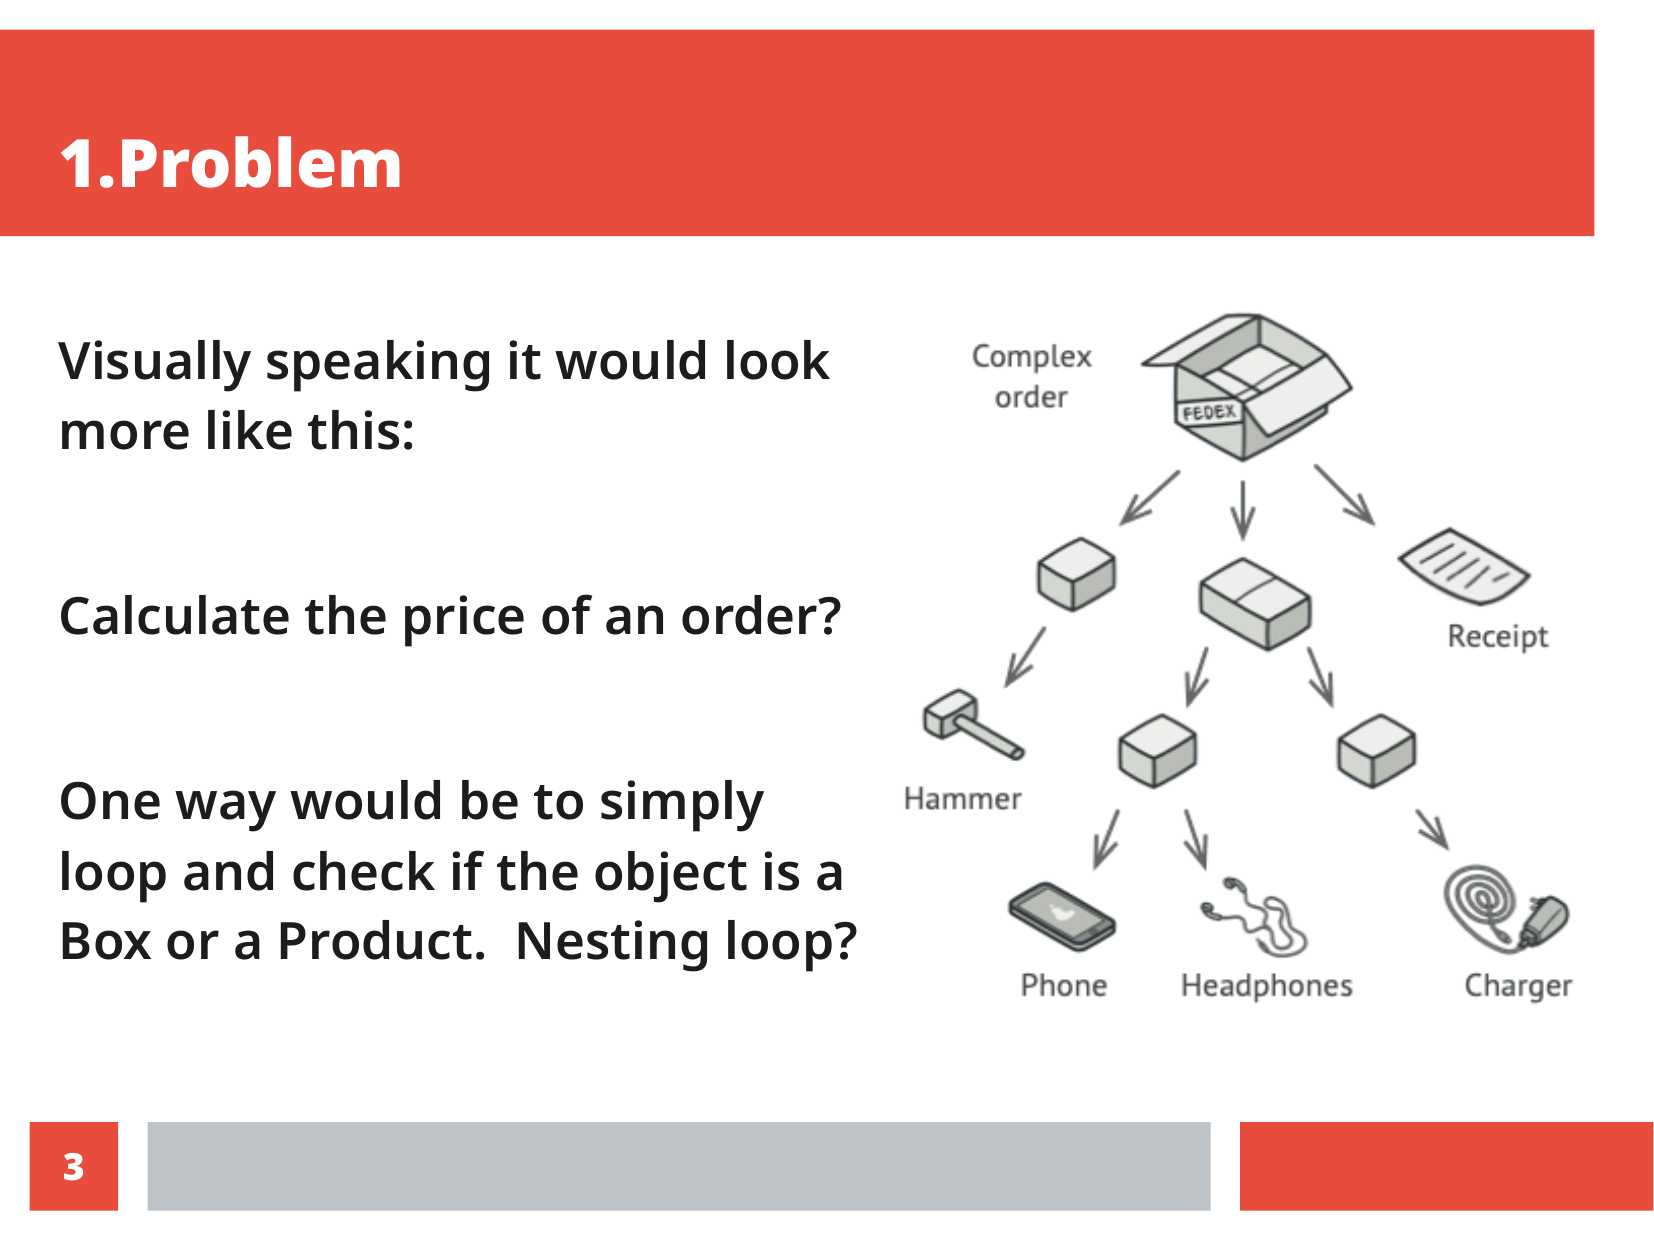

# 1.Problem
Visually speaking it would look more like this:
Calculate the price of an order?
One way would be to simply loop and check if the object is a Box or a Product. Nesting loop?
3